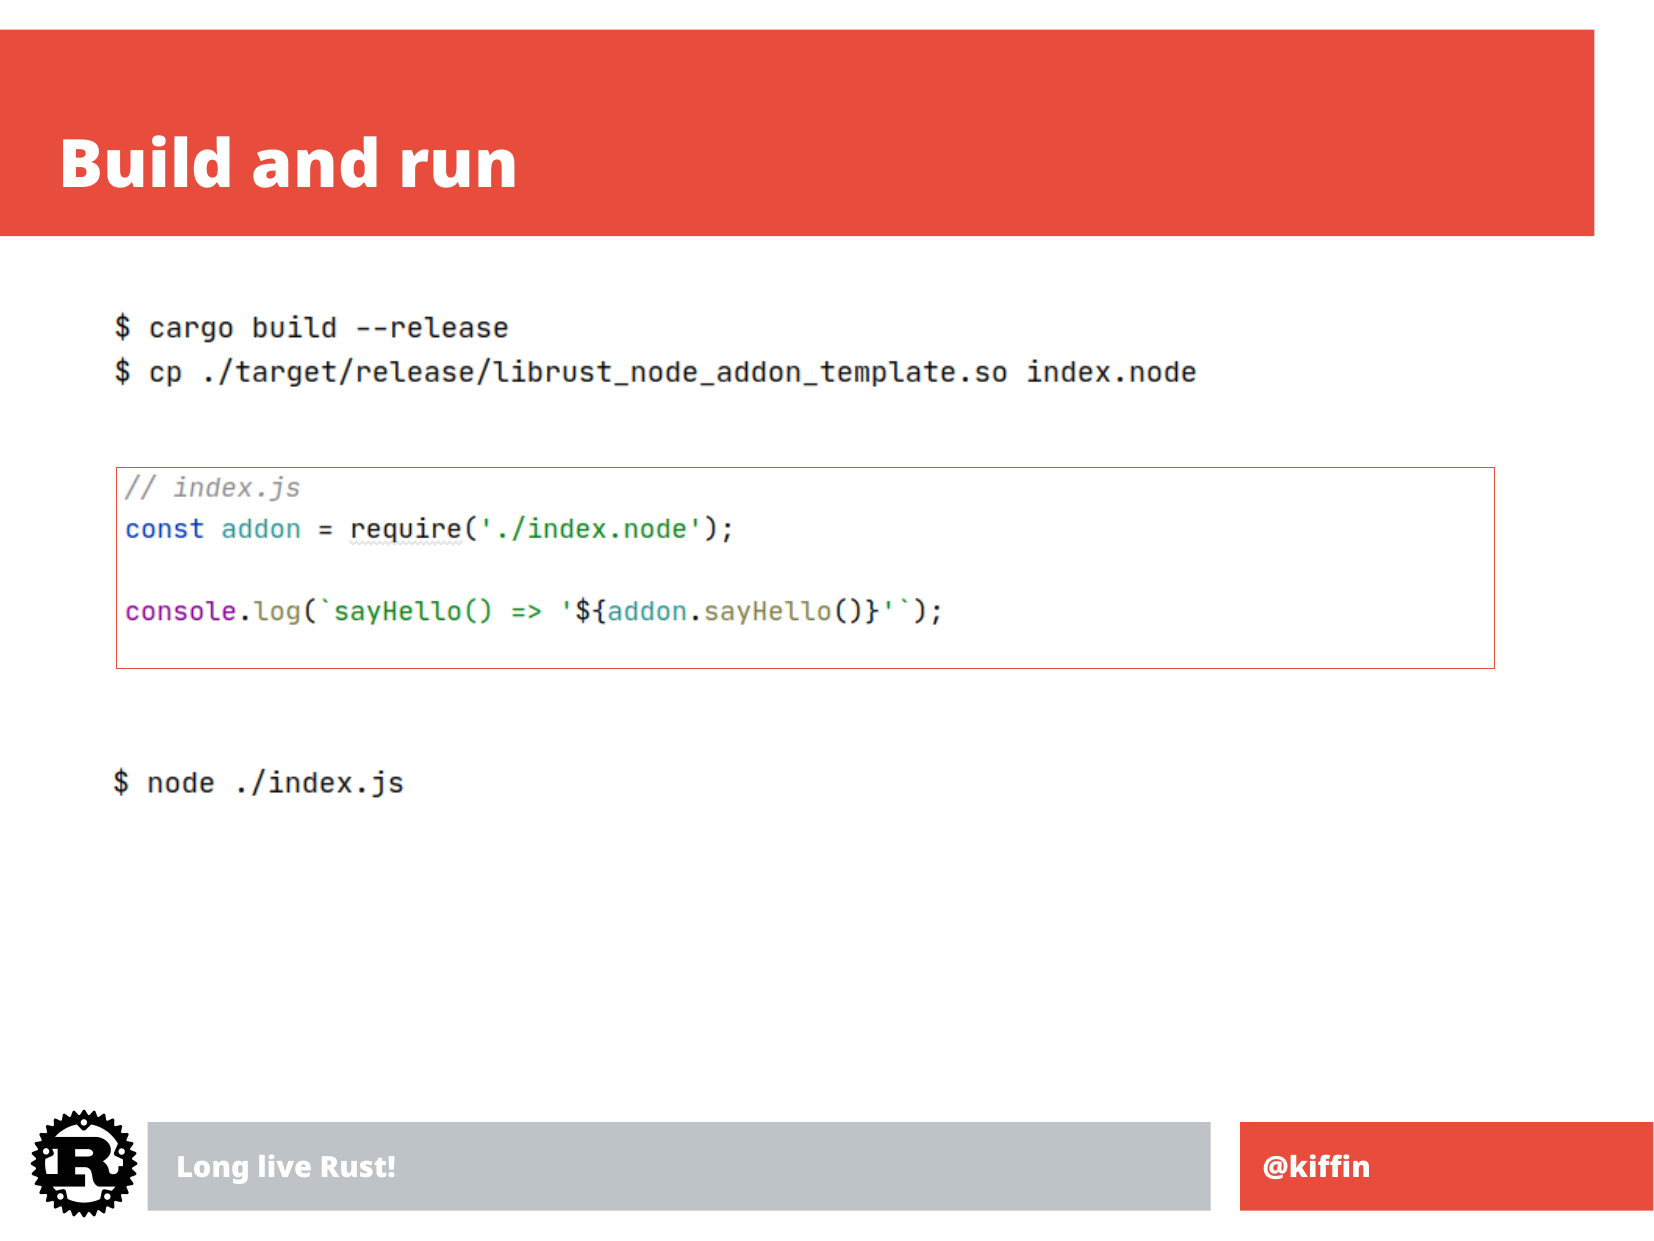

# Build and run
Long live Rust!
@kiffin